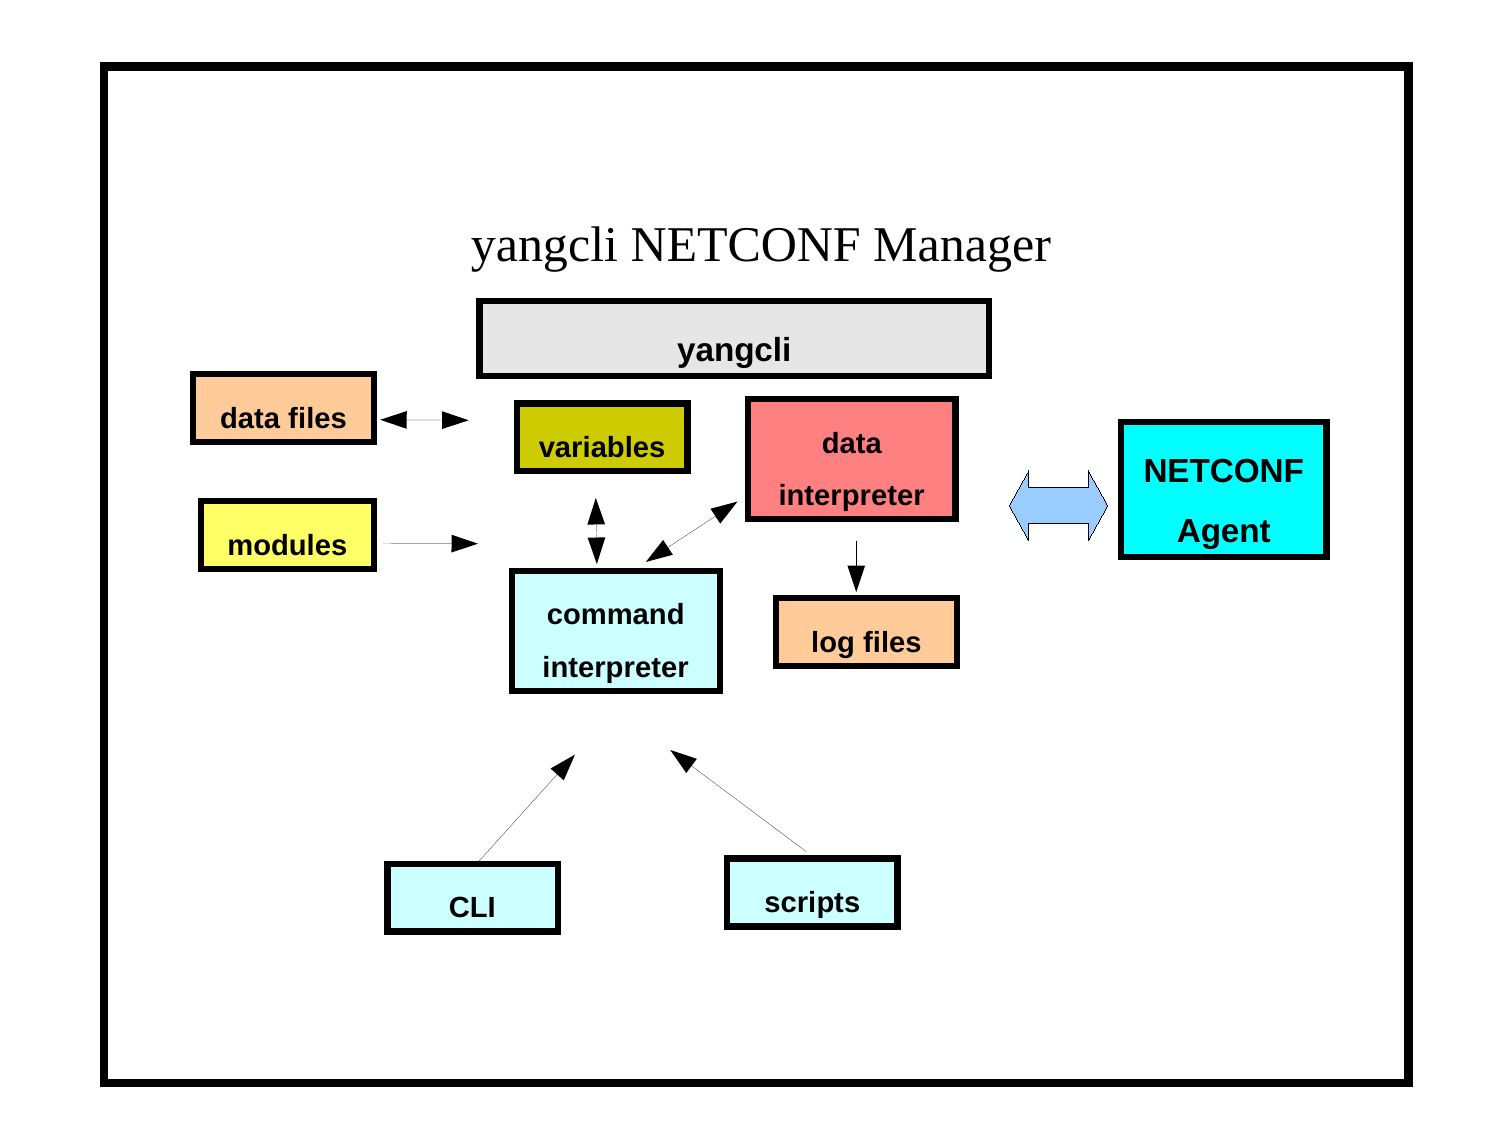

yangcli NETCONF Manager
yangcli
data files
data
interpreter
variables
NETCONF
Agent
modules
command
interpreter
log files
scripts
CLI